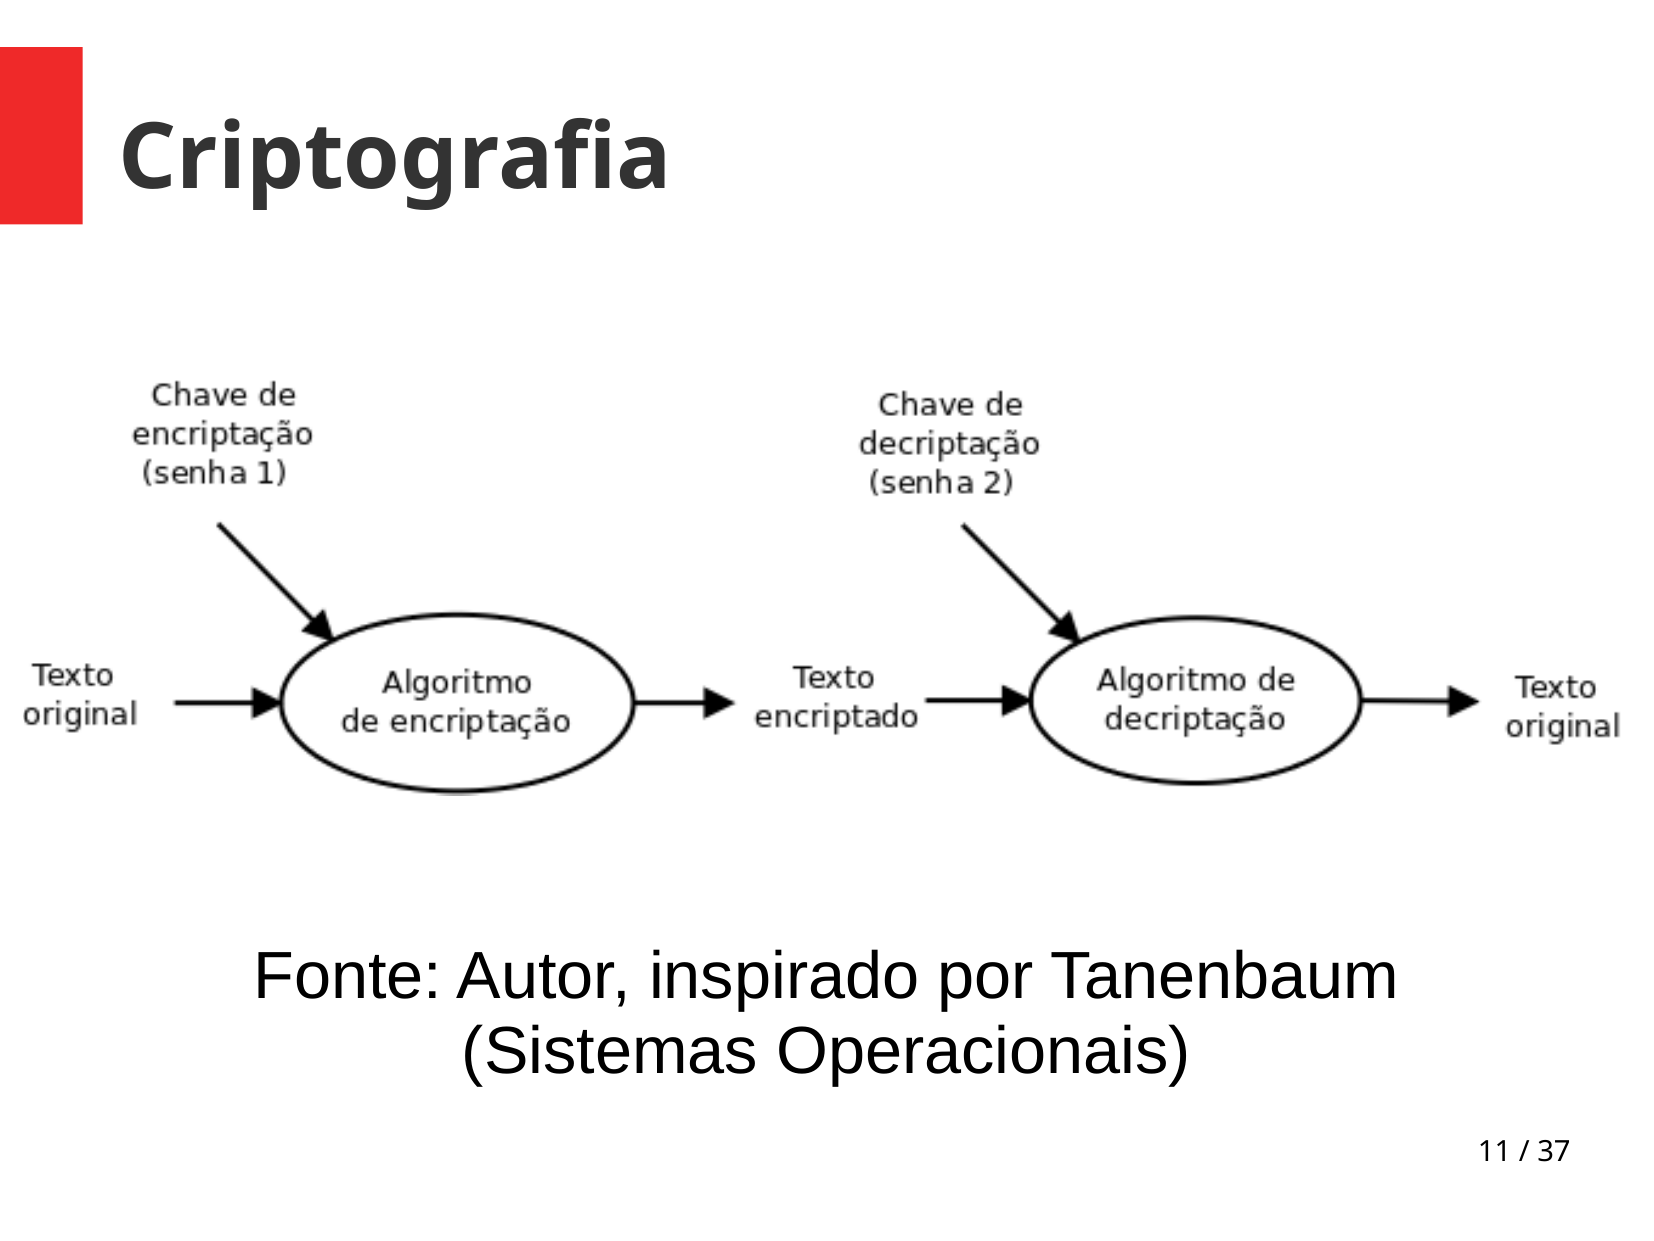

# Criptografia
Fonte: Autor, inspirado por Tanenbaum (Sistemas Operacionais)
11